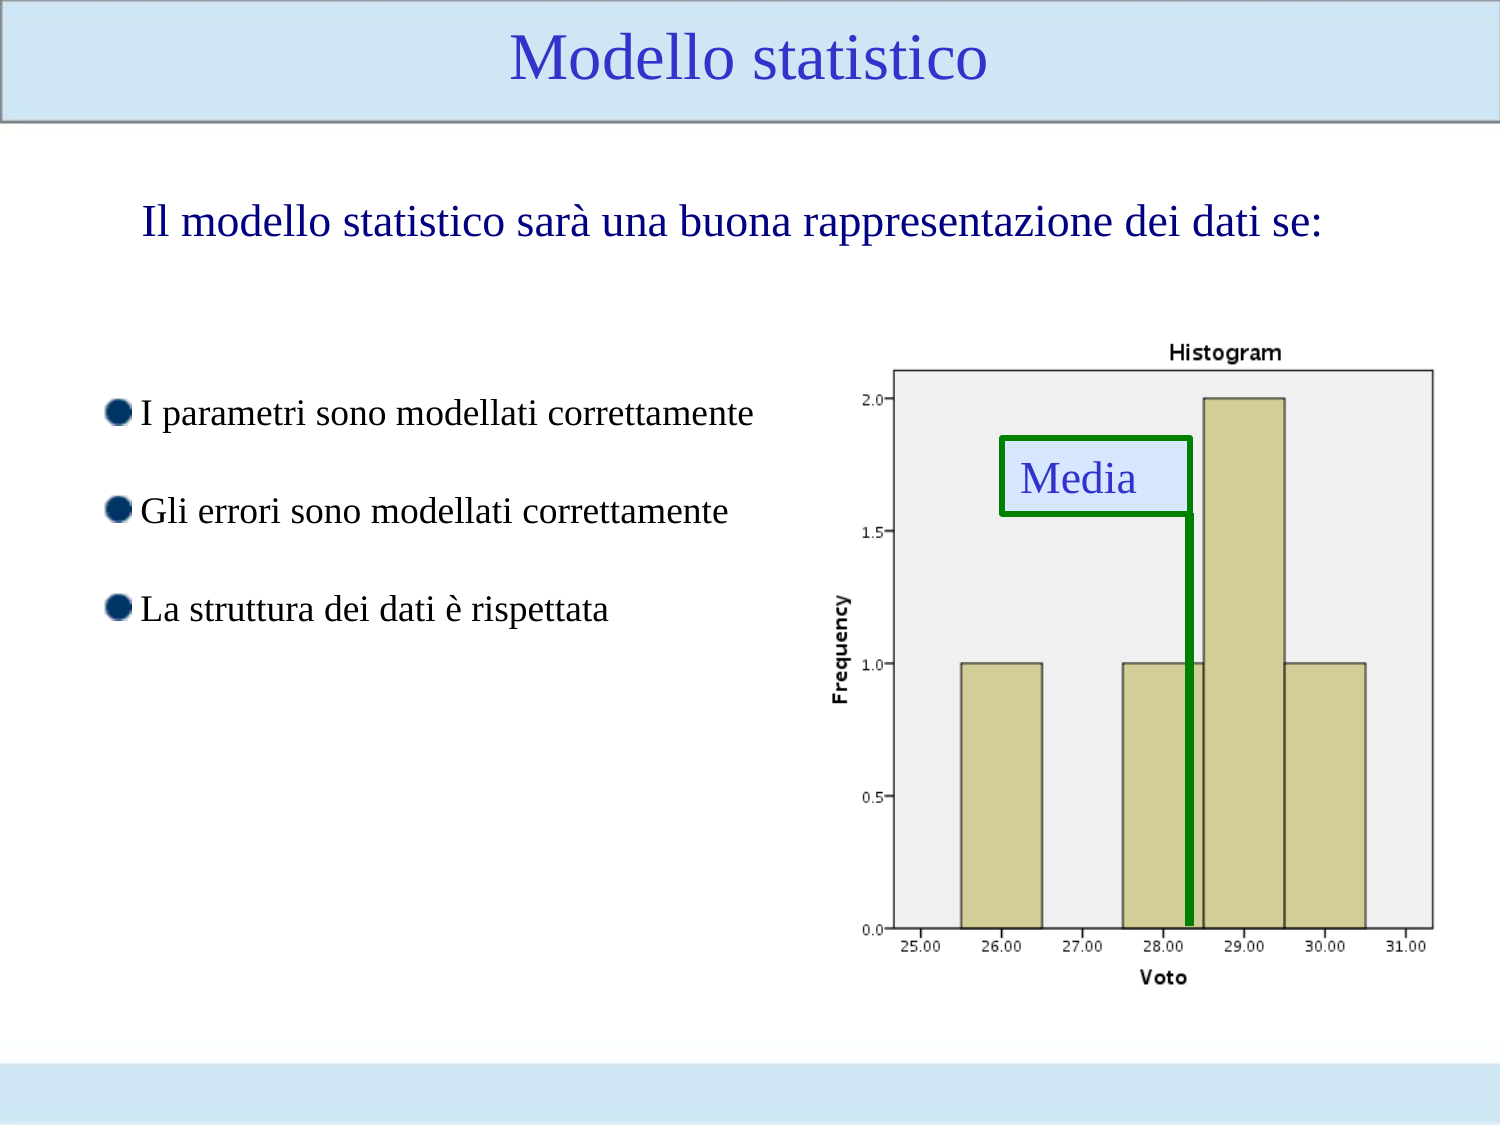

# Modello statistico
Il modello statistico sarà una buona rappresentazione dei dati se:
Media
 I parametri sono modellati correttamente
 Gli errori sono modellati correttamente
 La struttura dei dati è rispettata
17